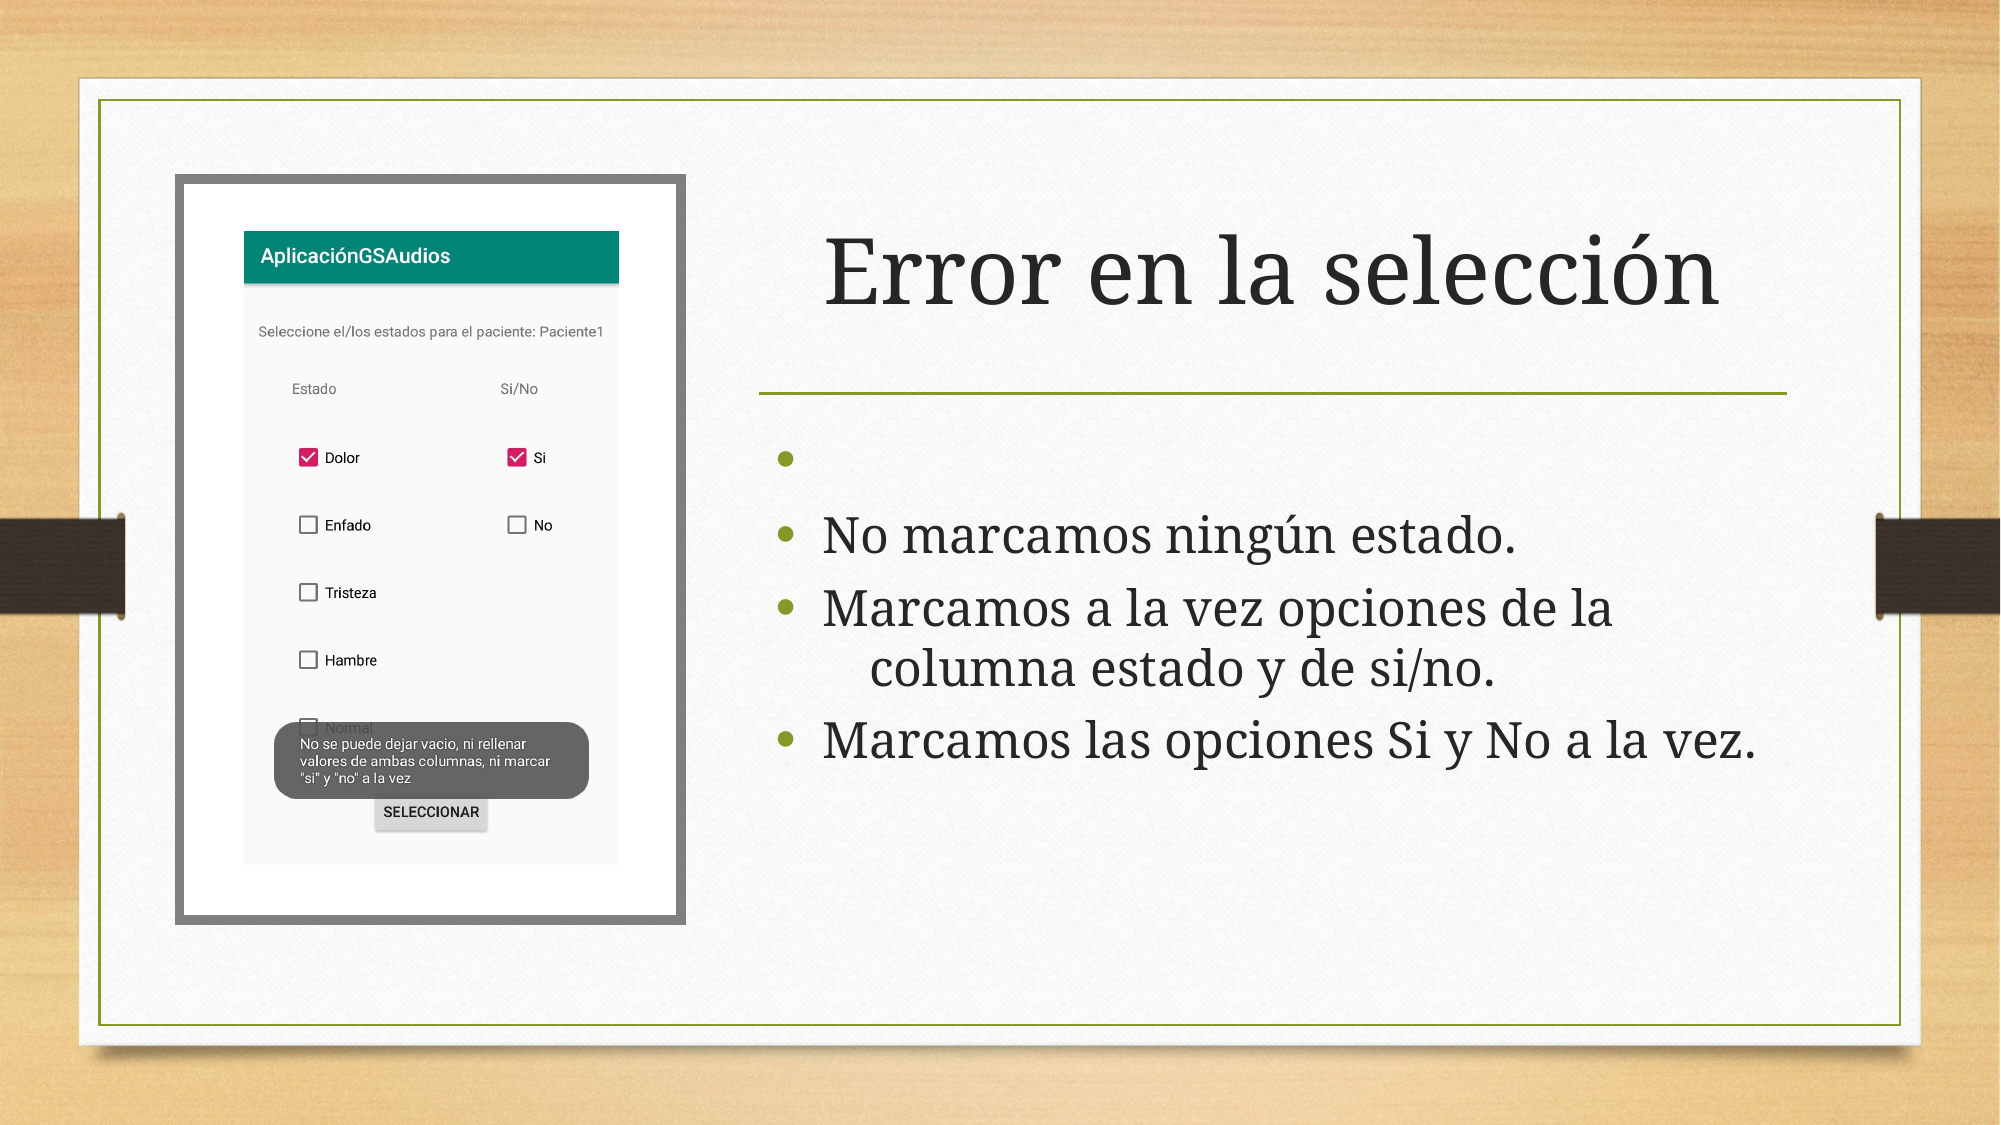

# Error en la selección
No marcamos ningún estado.
Marcamos a la vez opciones de la columna estado y de si/no.
Marcamos las opciones Si y No a la vez.